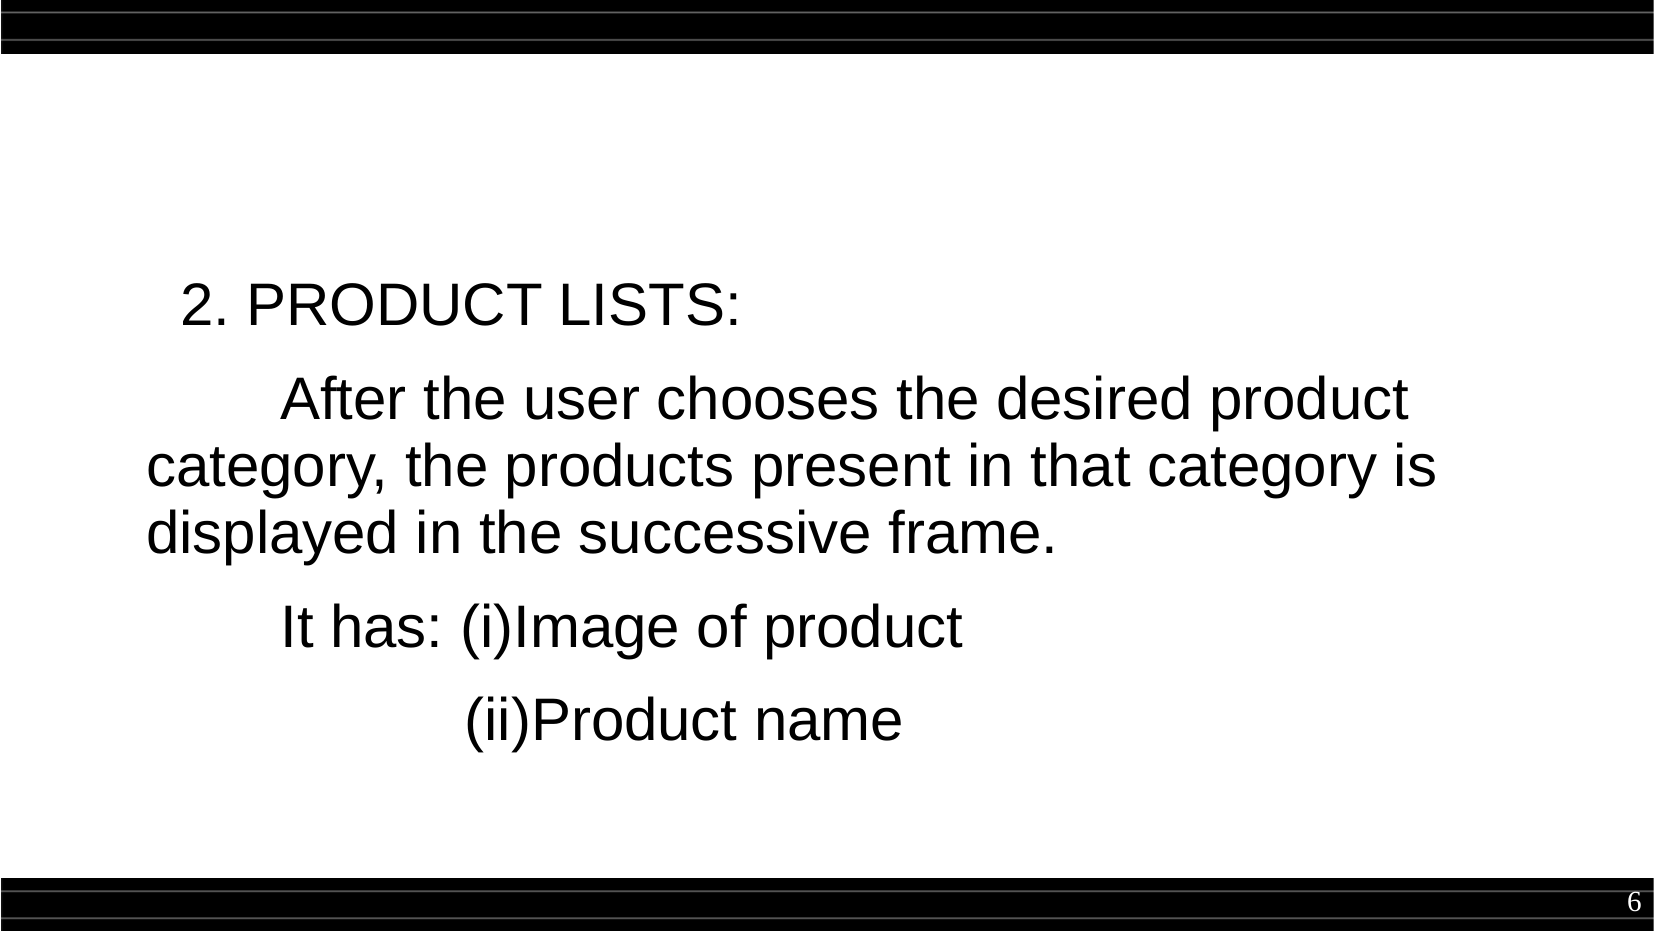

#
 2. PRODUCT LISTS:
 After the user chooses the desired product category, the products present in that category is displayed in the successive frame.
 It has: (i)Image of product
 (ii)Product name